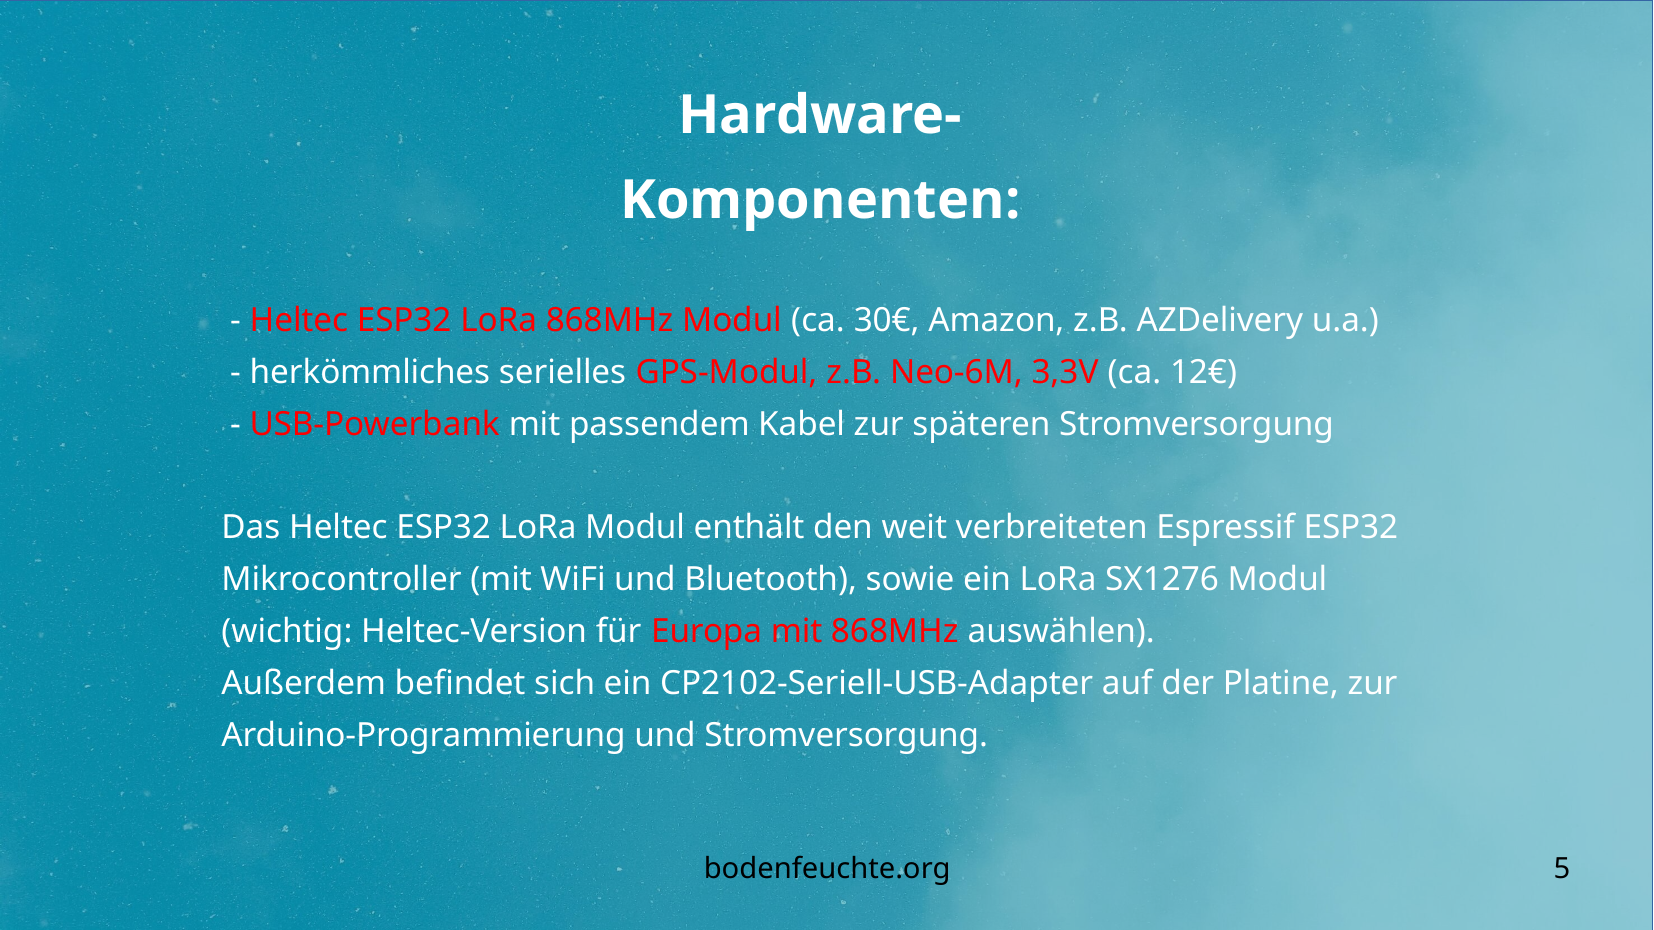

# Hardware-Komponenten:
 - Heltec ESP32 LoRa 868MHz Modul (ca. 30€, Amazon, z.B. AZDelivery u.a.)
 - herkömmliches serielles GPS-Modul, z.B. Neo-6M, 3,3V (ca. 12€)
 - USB-Powerbank mit passendem Kabel zur späteren Stromversorgung
Das Heltec ESP32 LoRa Modul enthält den weit verbreiteten Espressif ESP32 Mikrocontroller (mit WiFi und Bluetooth), sowie ein LoRa SX1276 Modul (wichtig: Heltec-Version für Europa mit 868MHz auswählen).
Außerdem befindet sich ein CP2102-Seriell-USB-Adapter auf der Platine, zur Arduino-Programmierung und Stromversorgung.
bodenfeuchte.org
5